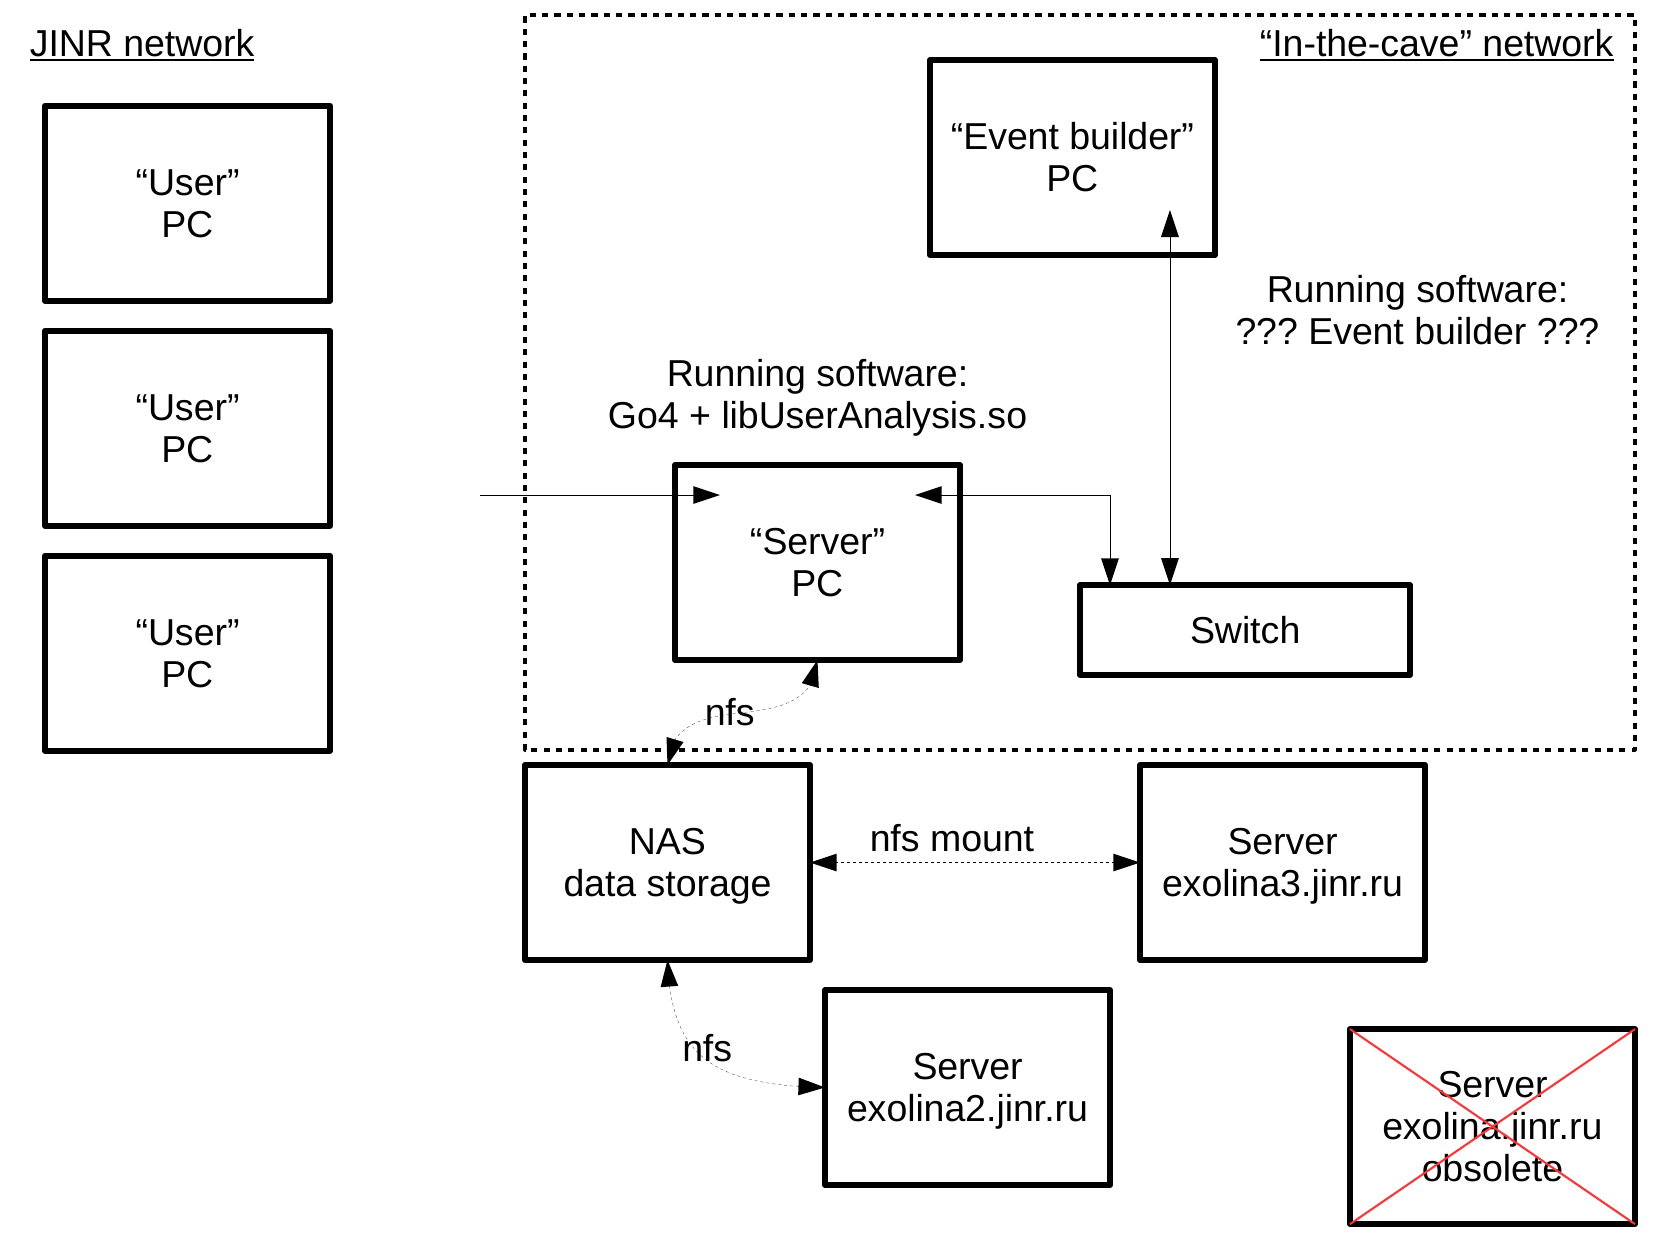

JINR network
“In-the-cave” network
“Event builder”
PC
“User”
PC
Running software:
??? Event builder ???
“User”
PC
Running software:
Go4 + libUserAnalysis.so
“Server”
PC
“User”
PC
Switch
nfs
NAS
data storage
Server
exolina3.jinr.ru
nfs mount
Server
exolina2.jinr.ru
nfs
Server
exolina.jinr.ru
obsolete